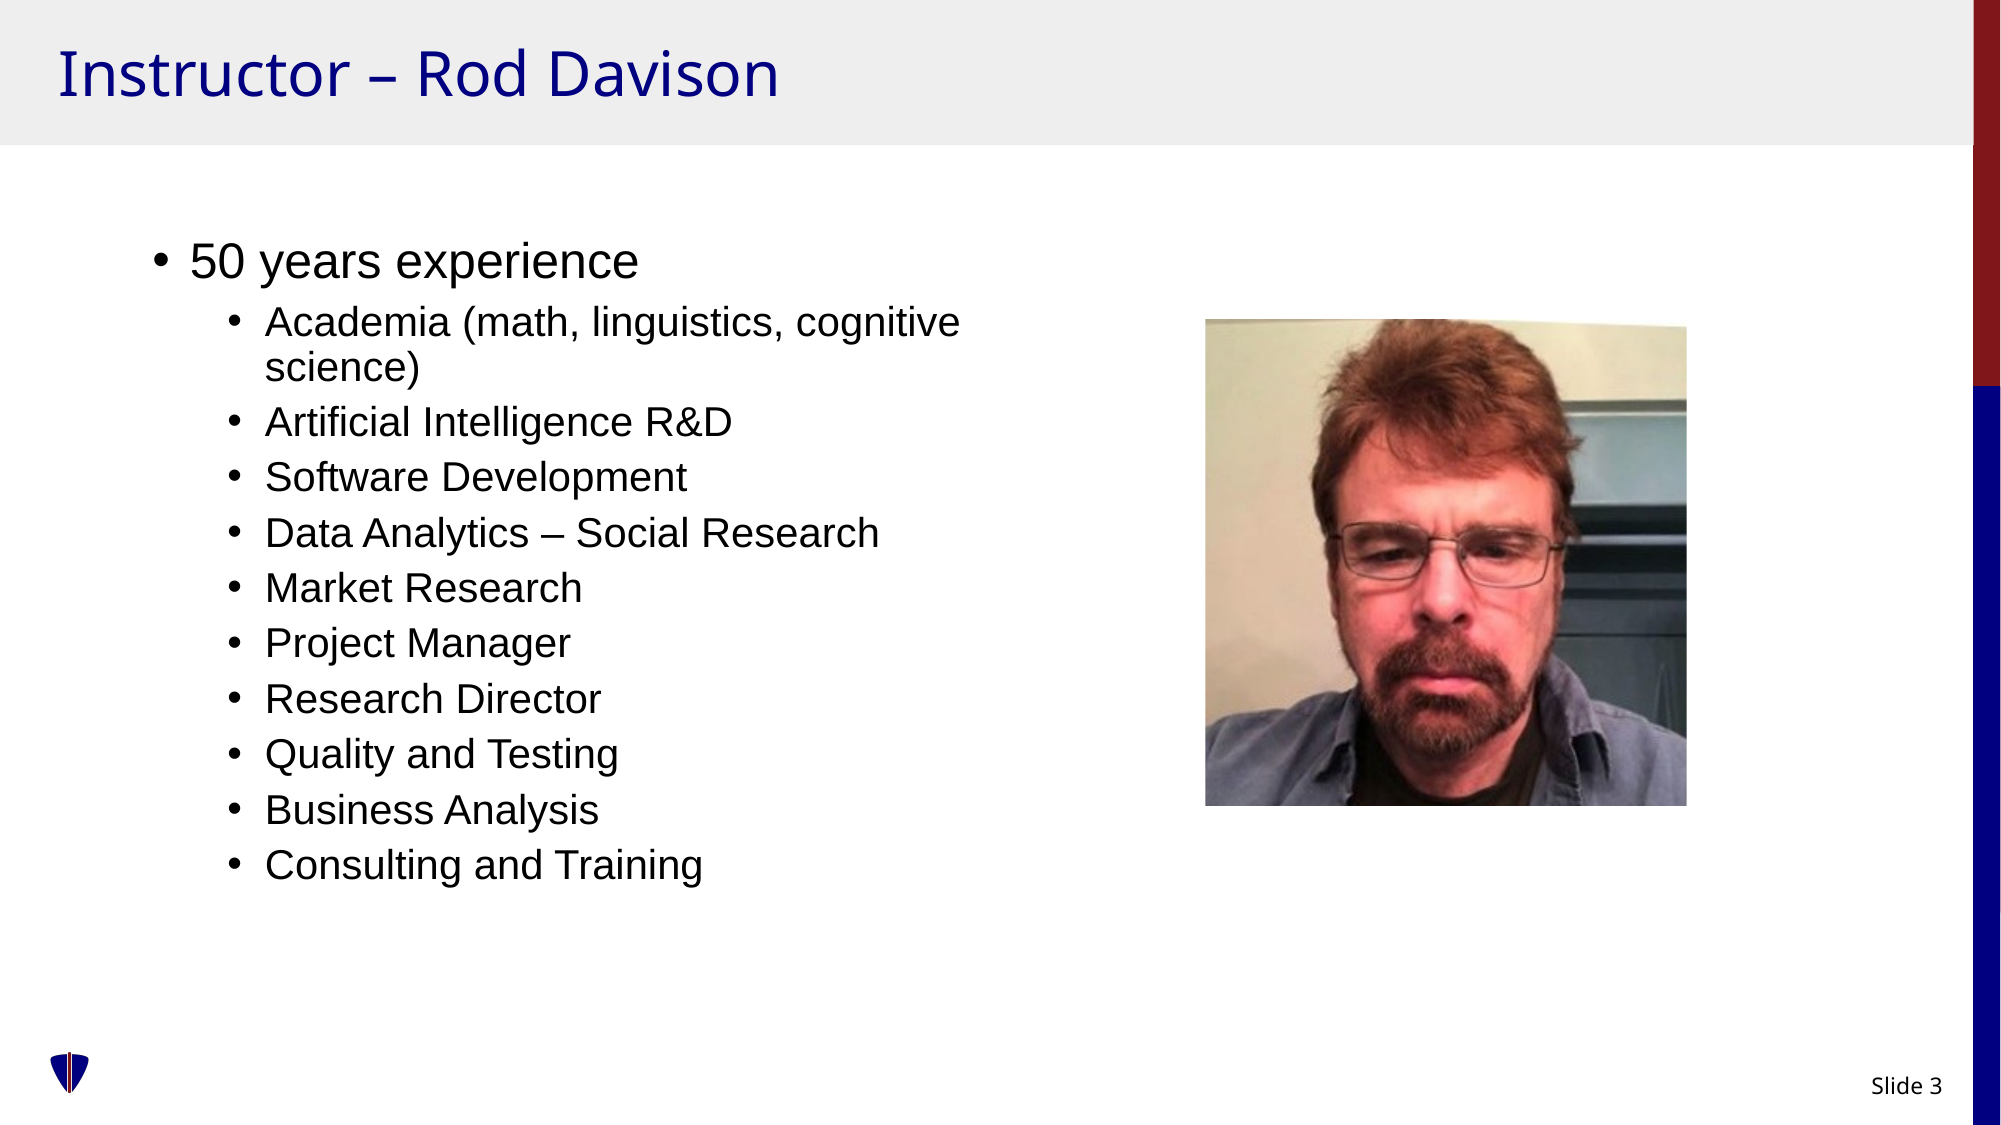

# Instructor – Rod Davison
50 years experience
Academia (math, linguistics, cognitive science)
Artificial Intelligence R&D
Software Development
Data Analytics – Social Research
Market Research
Project Manager
Research Director
Quality and Testing
Business Analysis
Consulting and Training